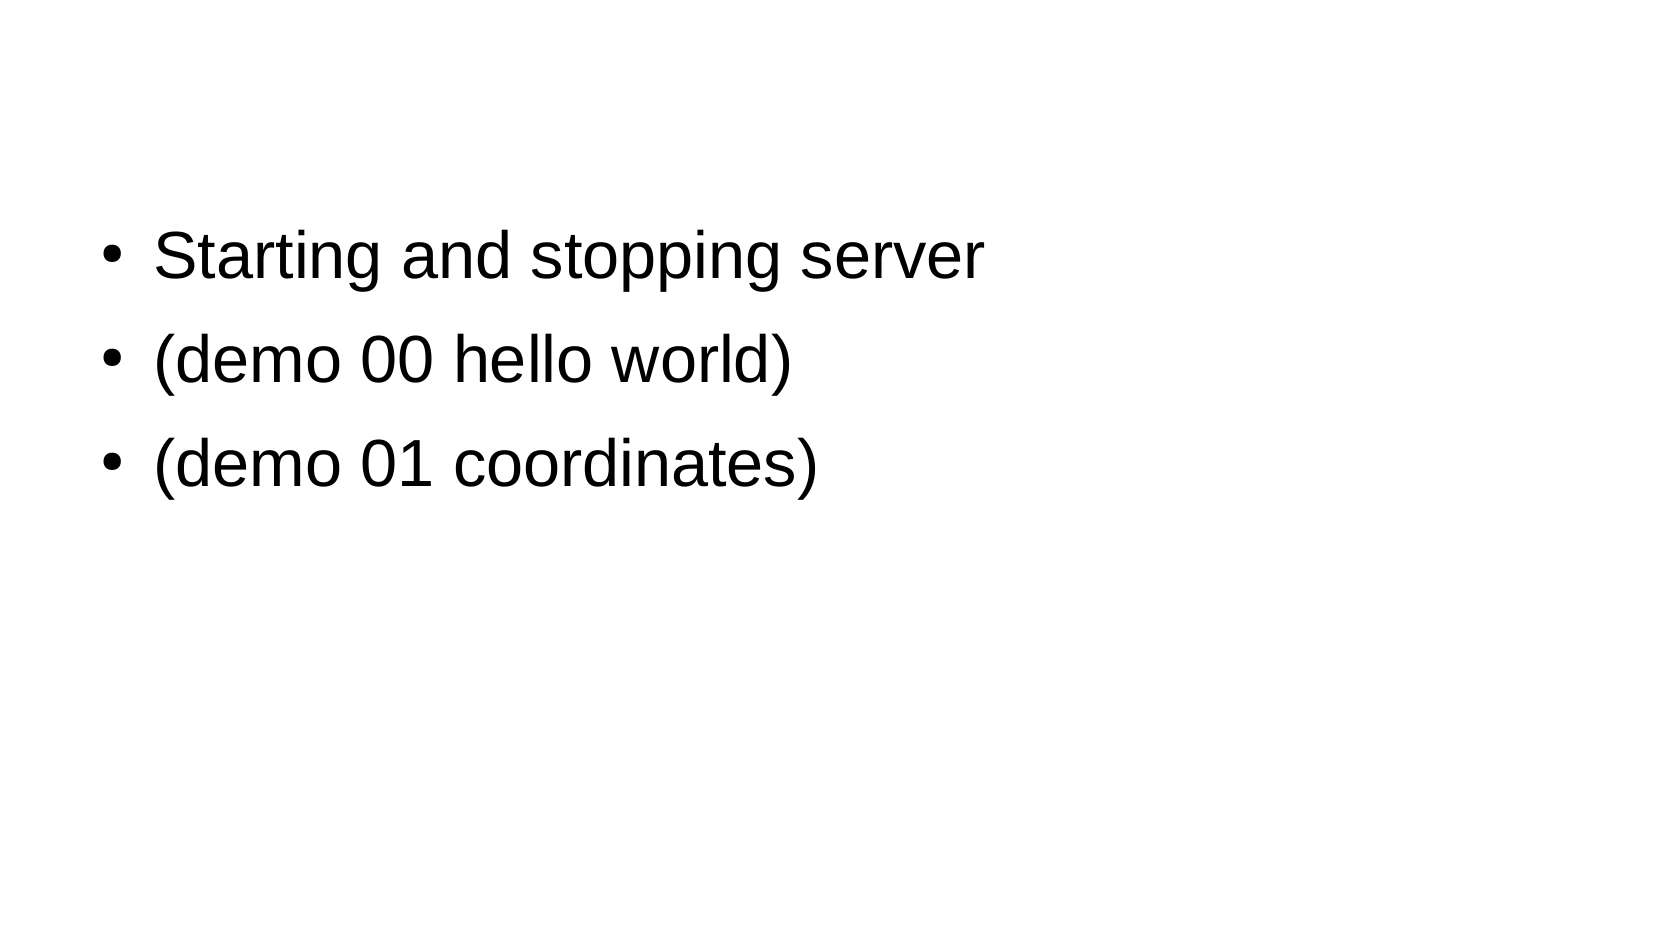

#
Starting and stopping server
(demo 00 hello world)
(demo 01 coordinates)